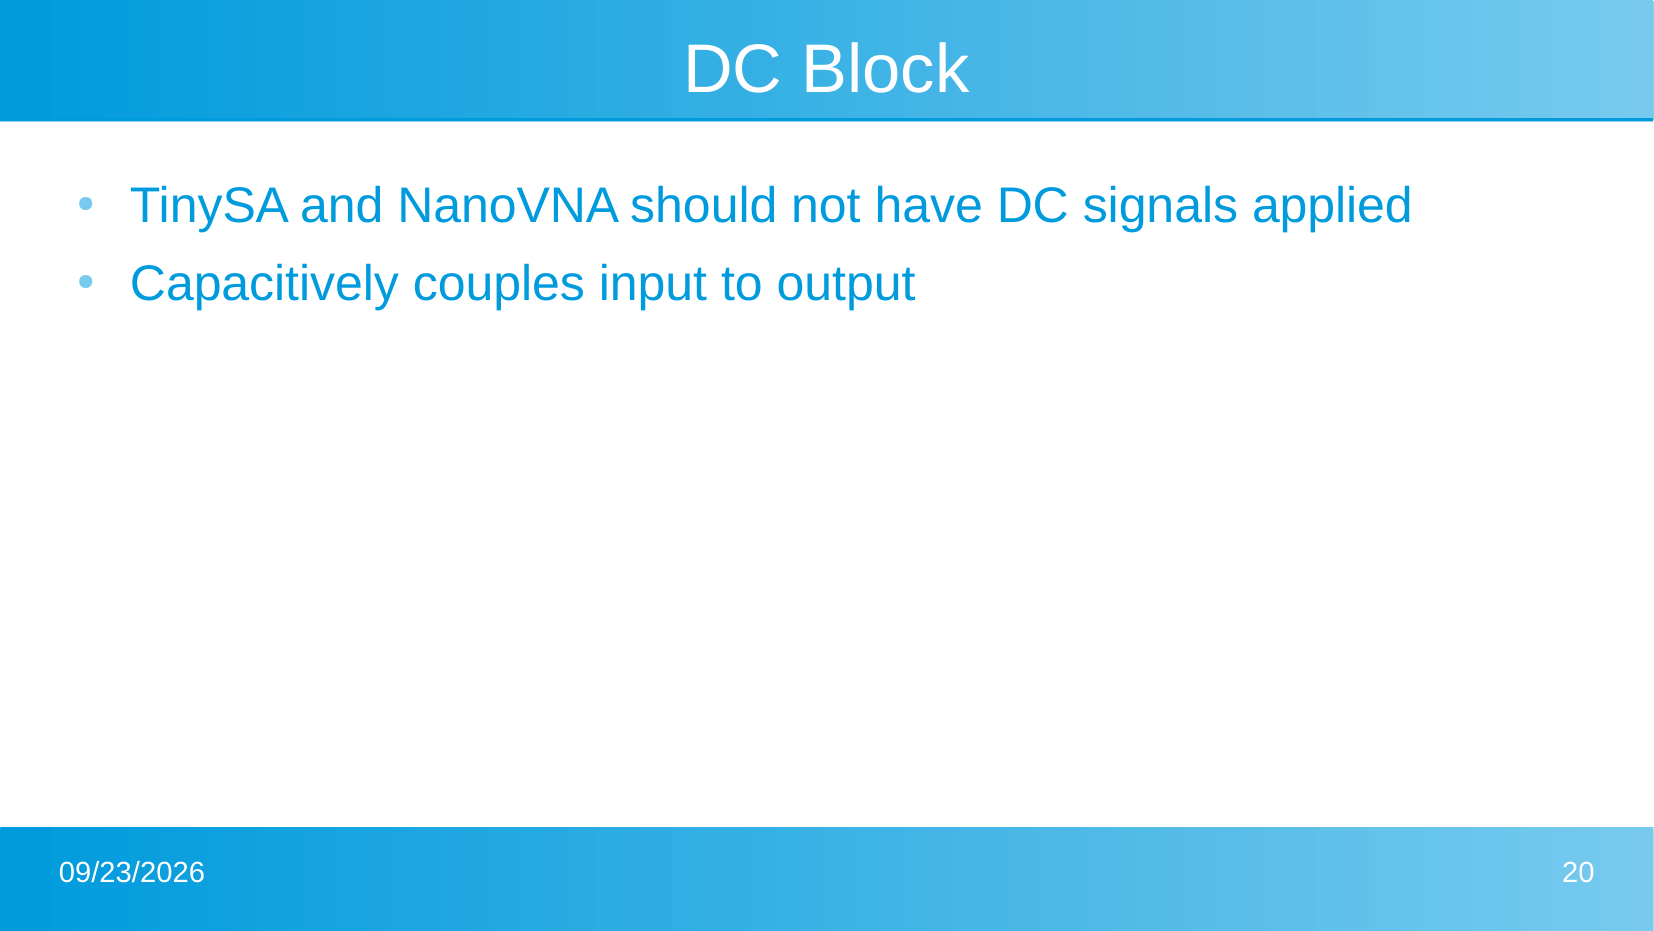

# DC Block
TinySA and NanoVNA should not have DC signals applied
Capacitively couples input to output
20